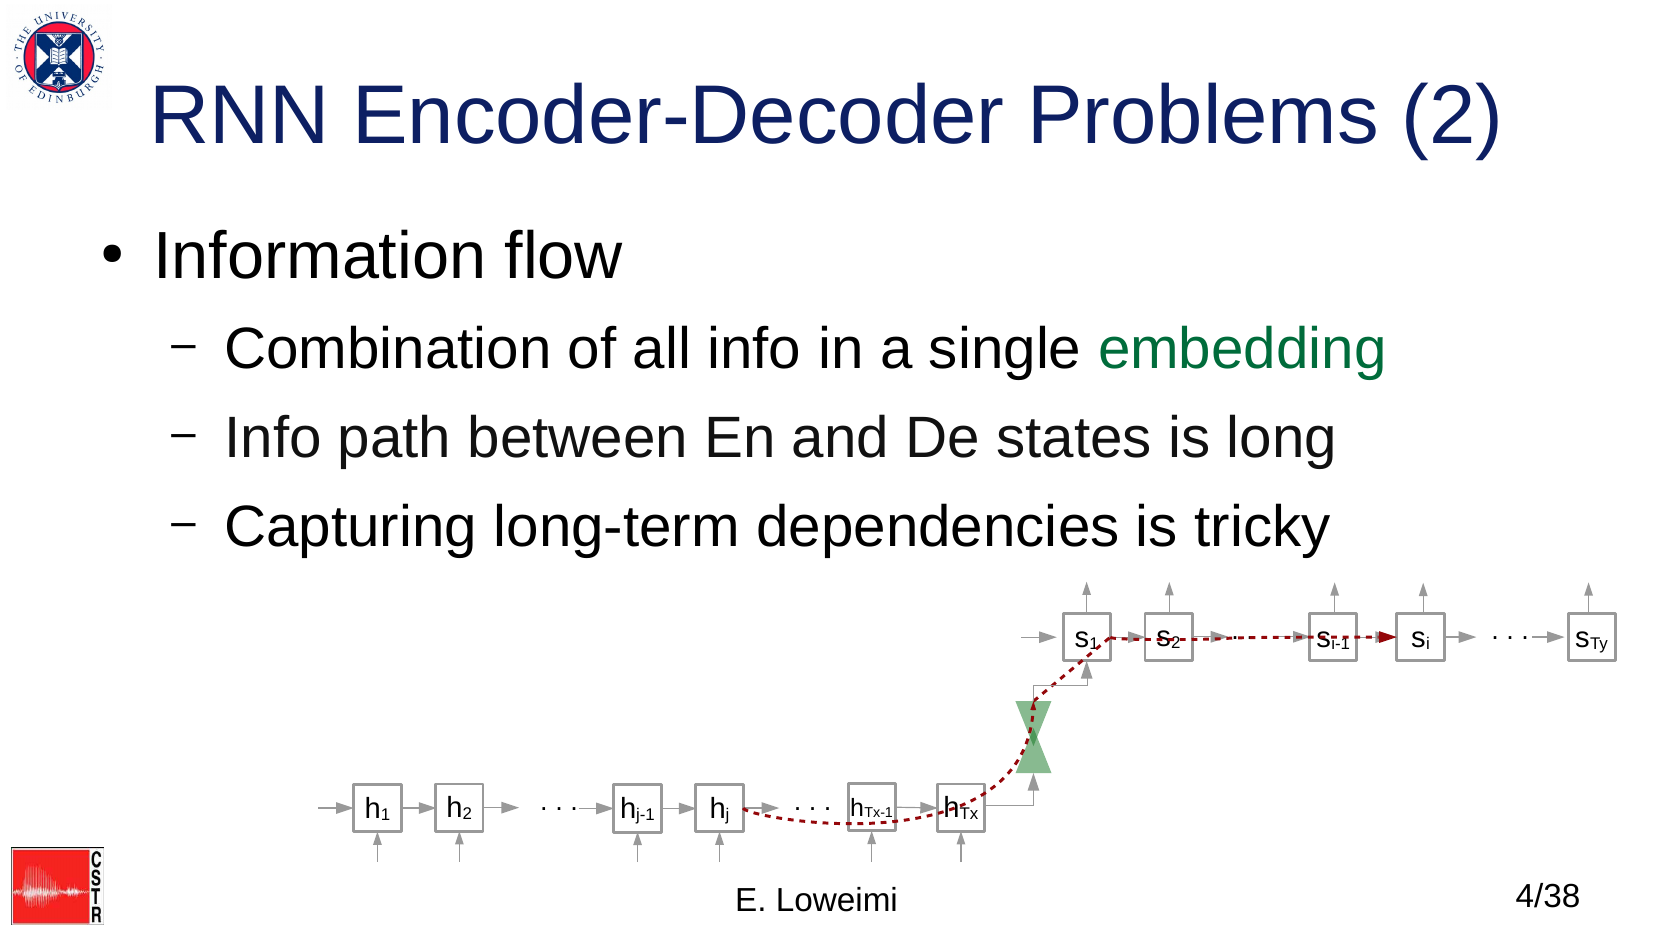

# RNN Encoder-Decoder Problems (2)
Information flow
Combination of all info in a single embedding
Info path between En and De states is long
Capturing long-term dependencies is tricky
. . .
. . .
s2
si
sTy
si-1
s1
. . .
. . .
hTx-1
h2
hTx
h1
hj
hj-1
 4/38
E. Loweimi